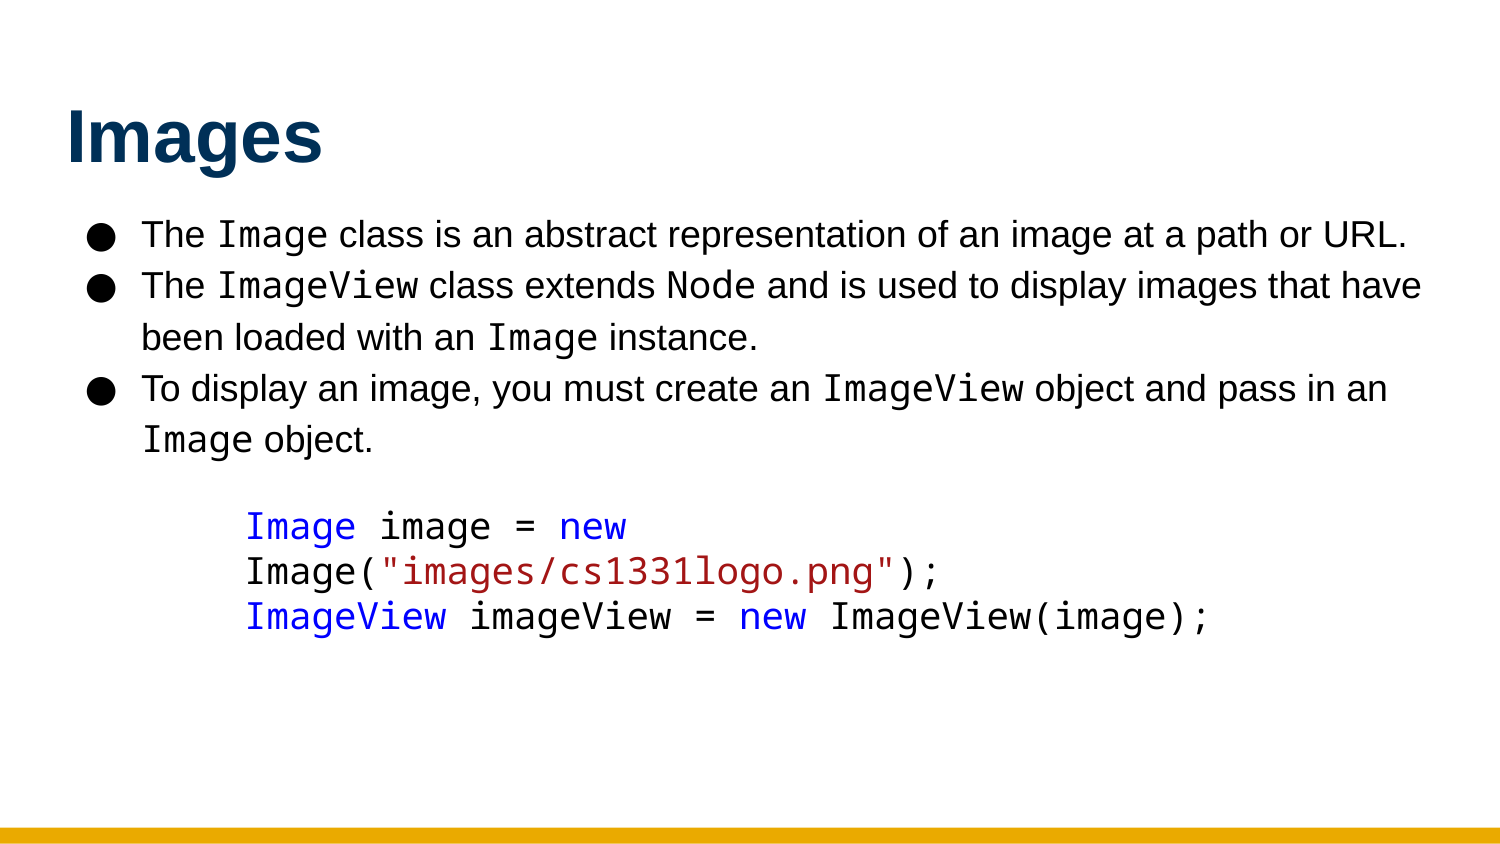

# Images
The Image class is an abstract representation of an image at a path or URL.
The ImageView class extends Node and is used to display images that have been loaded with an Image instance.
To display an image, you must create an ImageView object and pass in an Image object.
Image image = new Image("images/cs1331logo.png");
ImageView imageView = new ImageView(image);